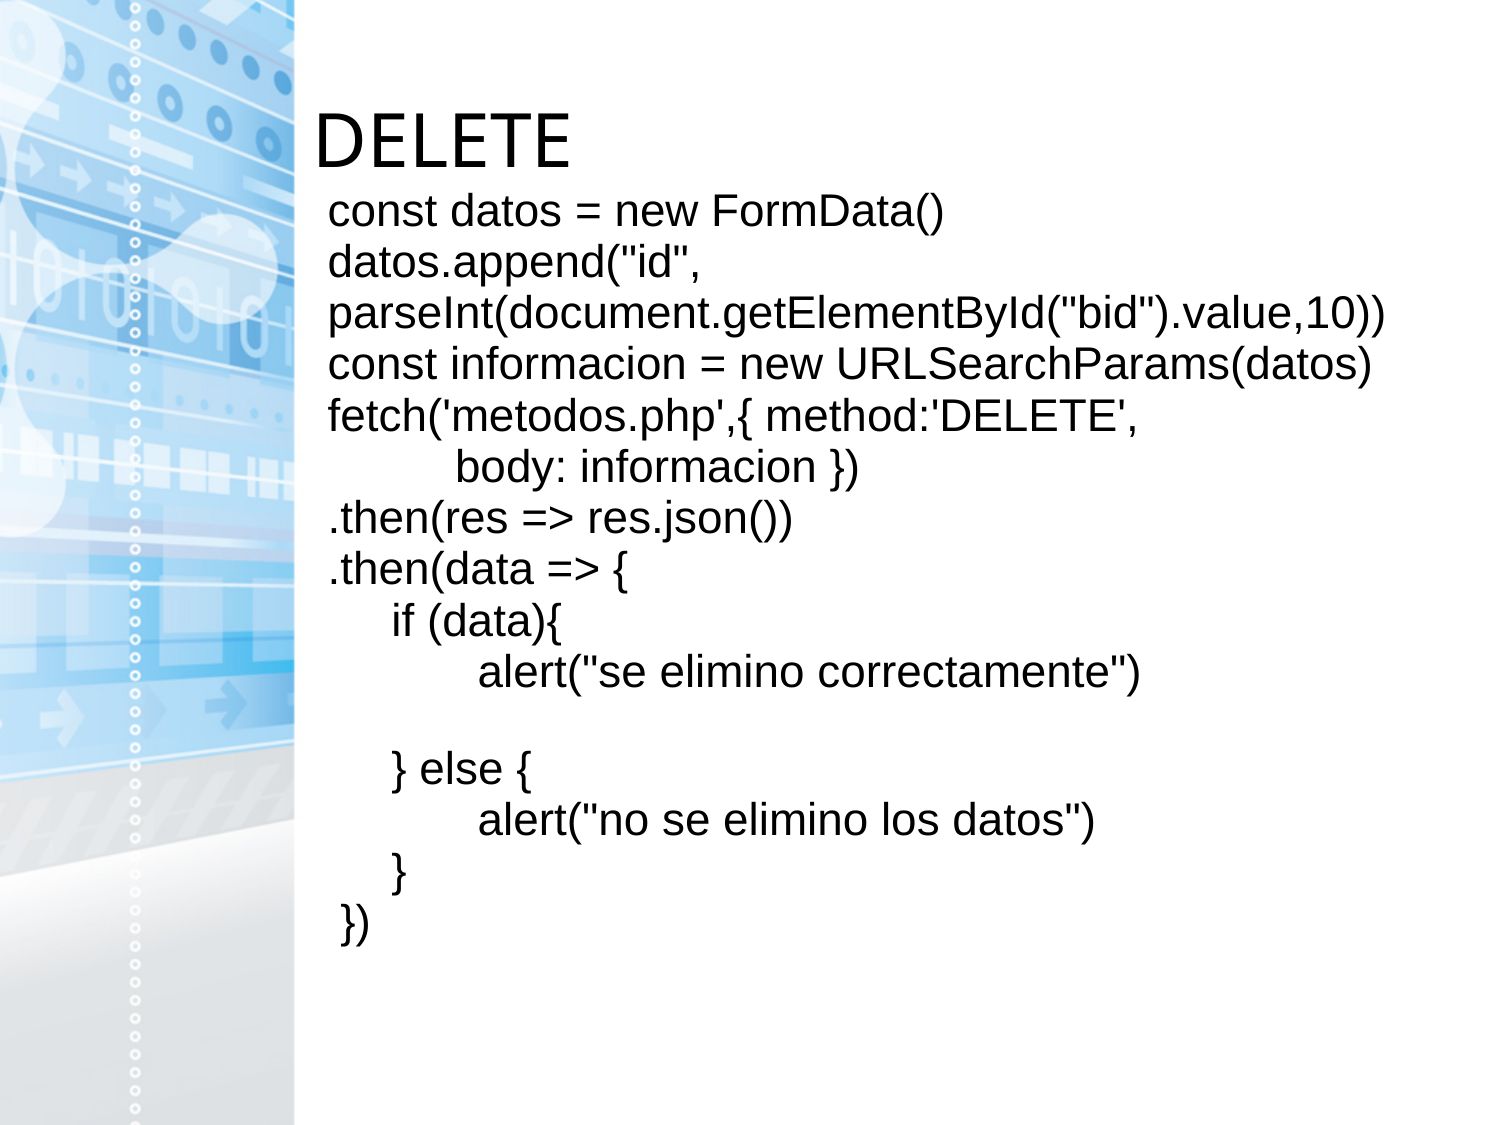

# DELETE
const datos = new FormData()
datos.append("id", parseInt(document.getElementById("bid").value,10))
const informacion = new URLSearchParams(datos)
fetch('metodos.php',{ method:'DELETE',
 body: informacion })
.then(res => res.json())
.then(data => {
 if (data){
	alert("se elimino correctamente")
 } else {
	alert("no se elimino los datos")
 }
 })